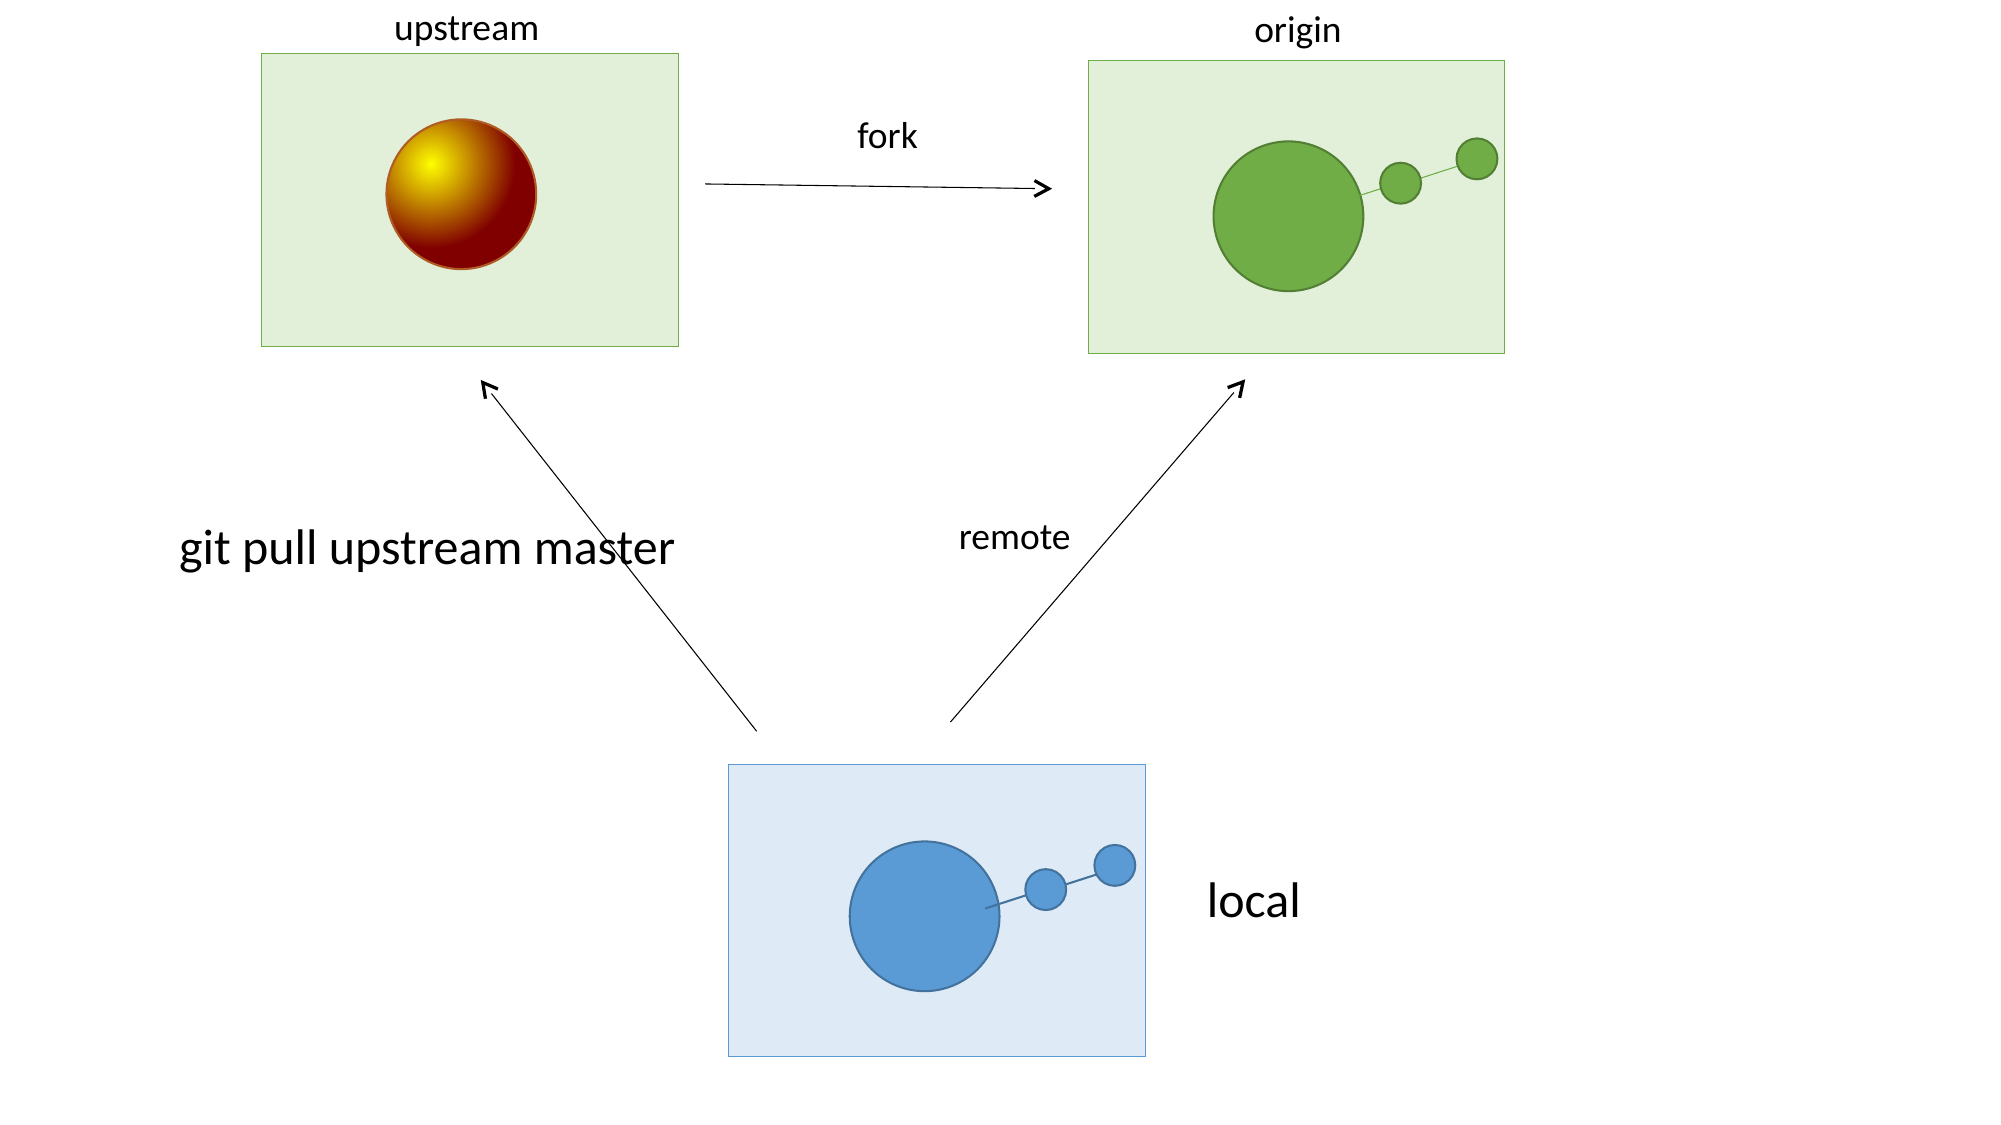

upstream
origin
fork
remote
git pull upstream master
local